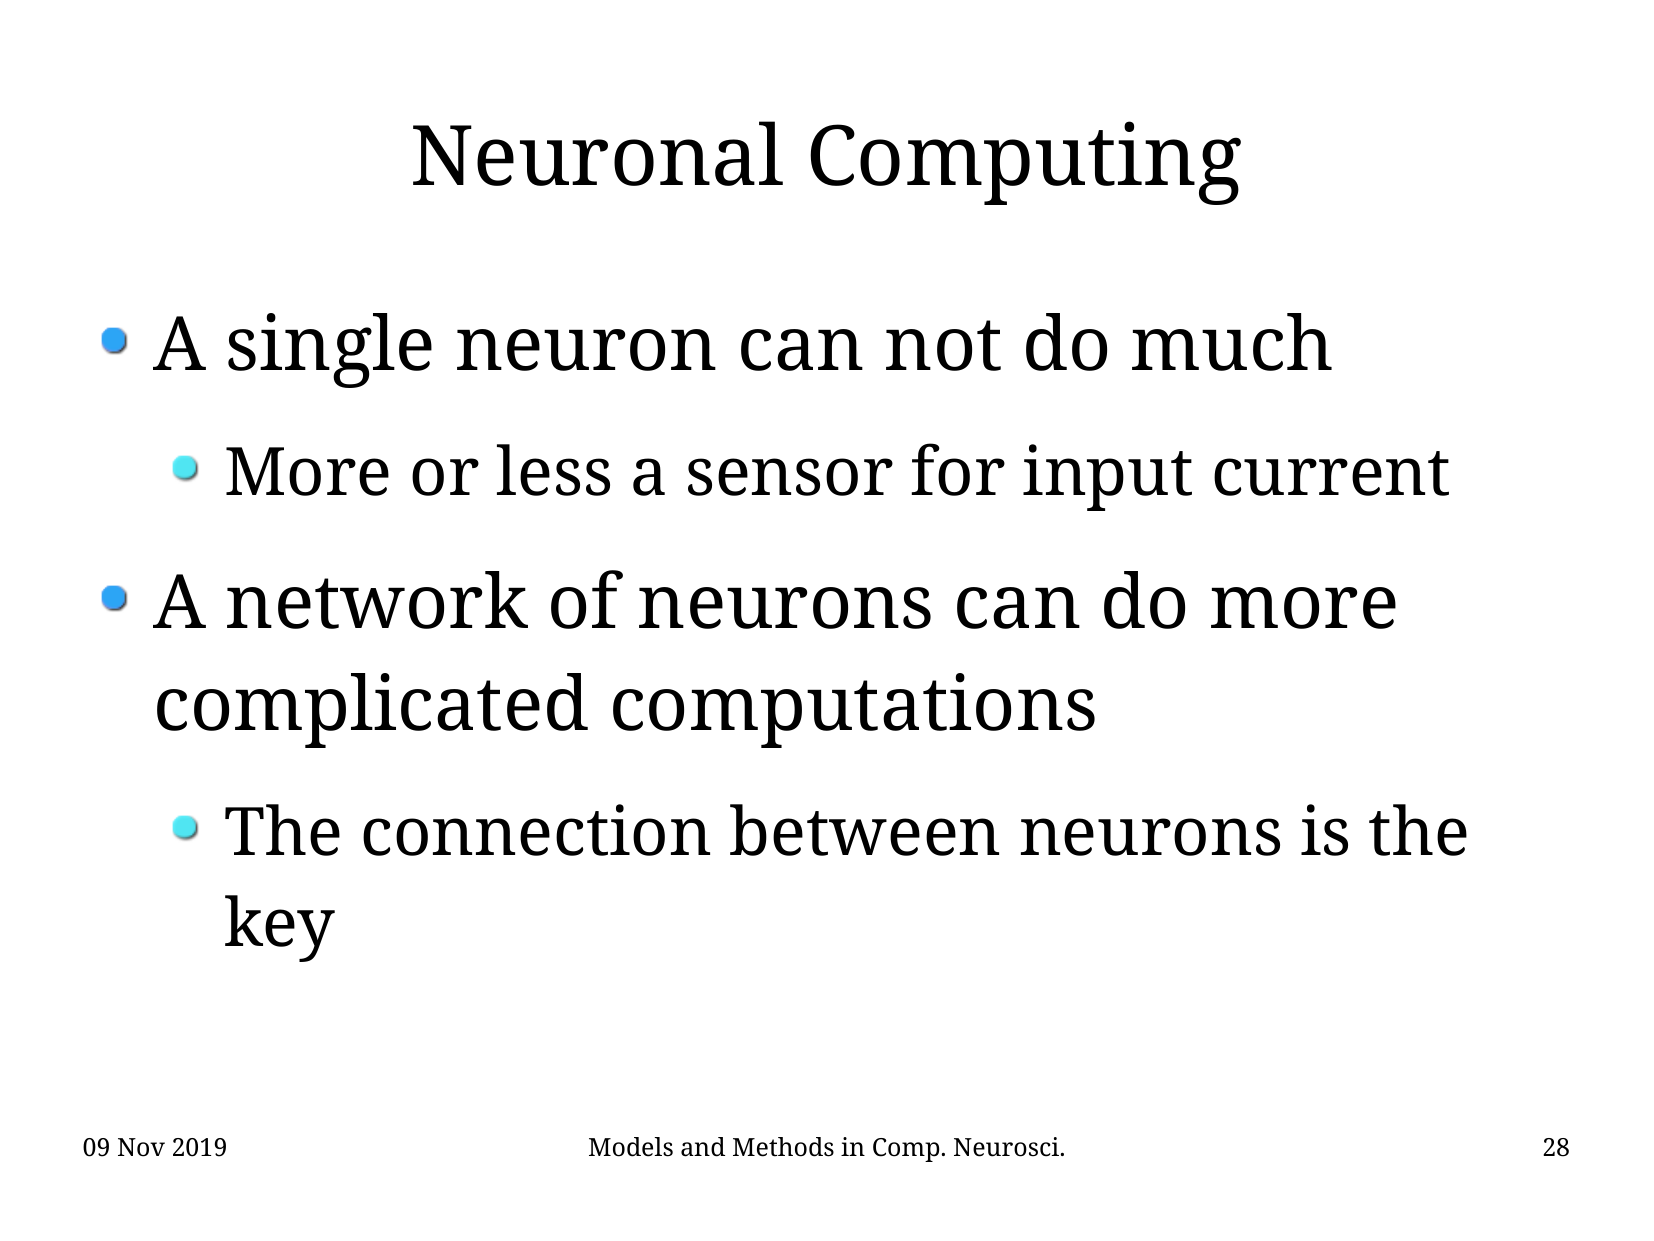

# Neuronal Computing
A single neuron can not do much
More or less a sensor for input current
A network of neurons can do more complicated computations
The connection between neurons is the key
09 Nov 2019
Models and Methods in Comp. Neurosci.
28